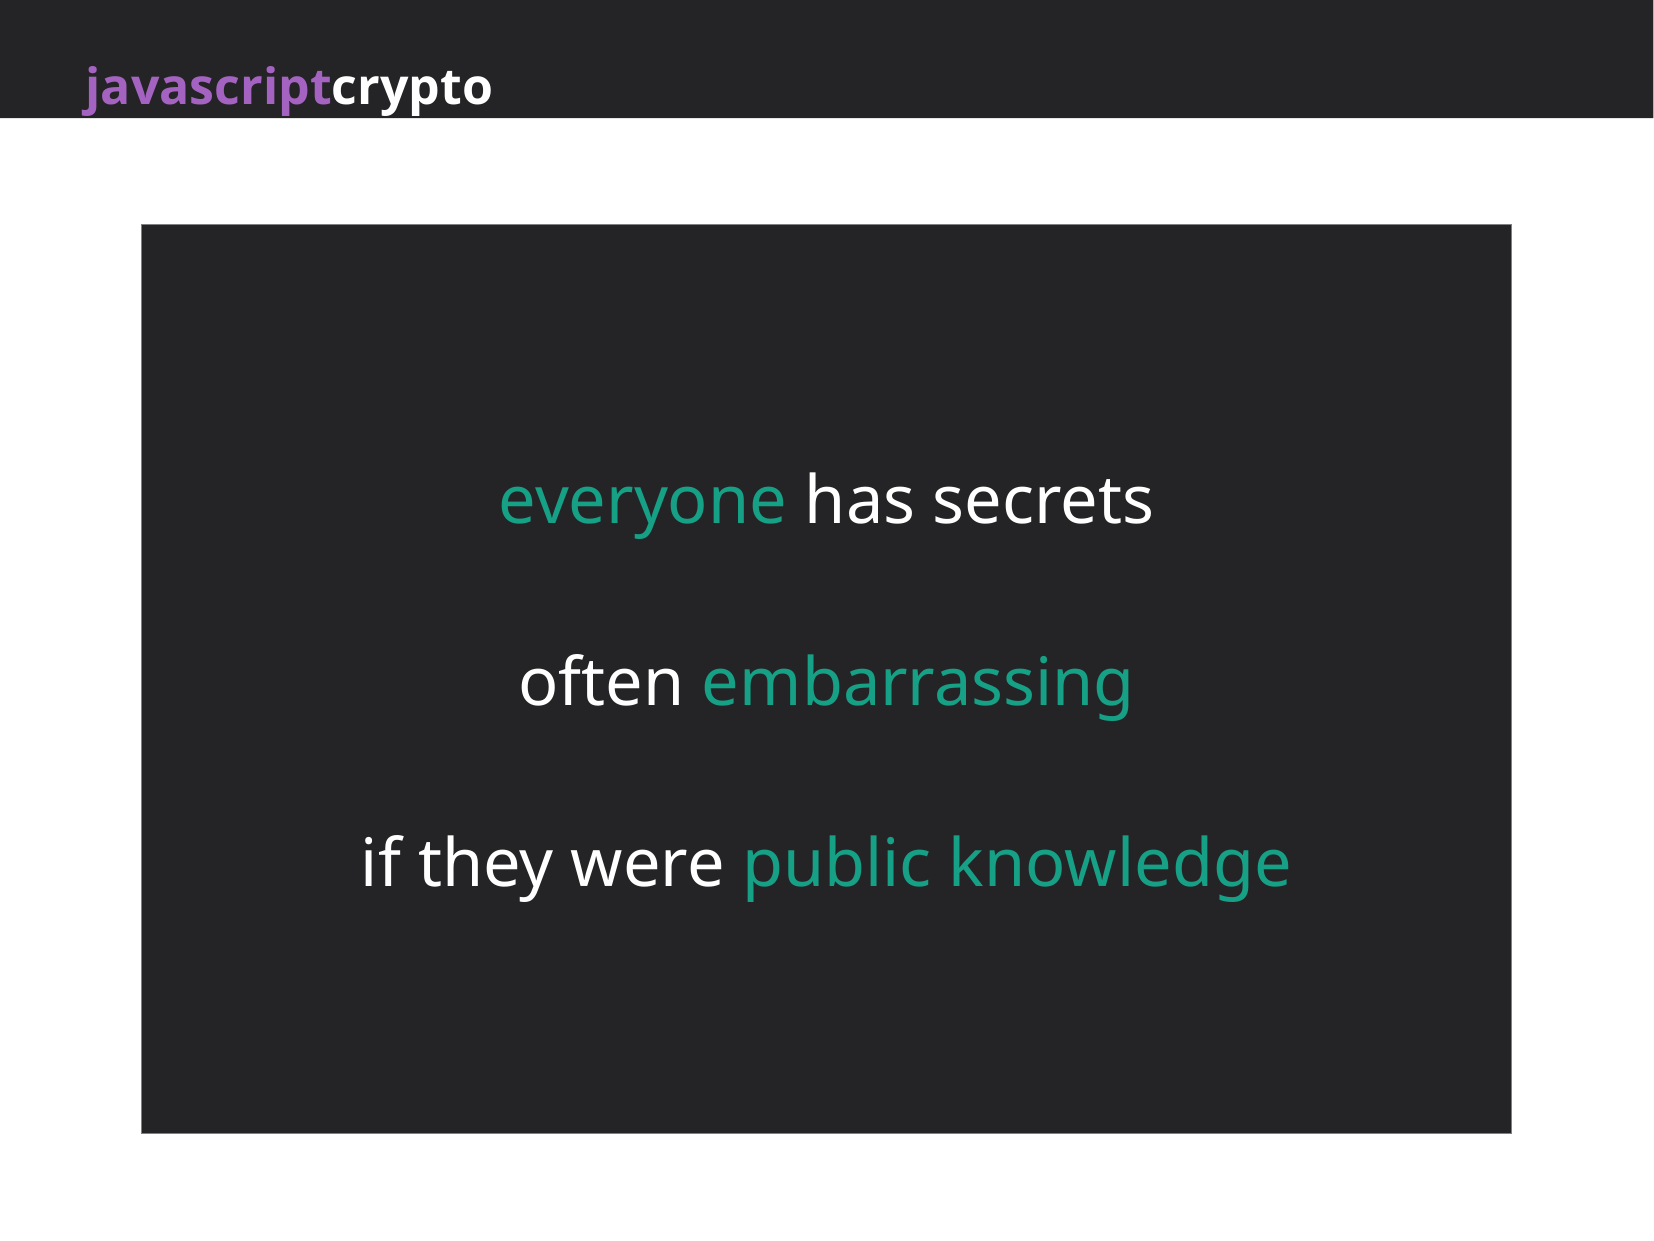

javascriptcrypto
everyone has secrets
often embarrassing
if they were public knowledge